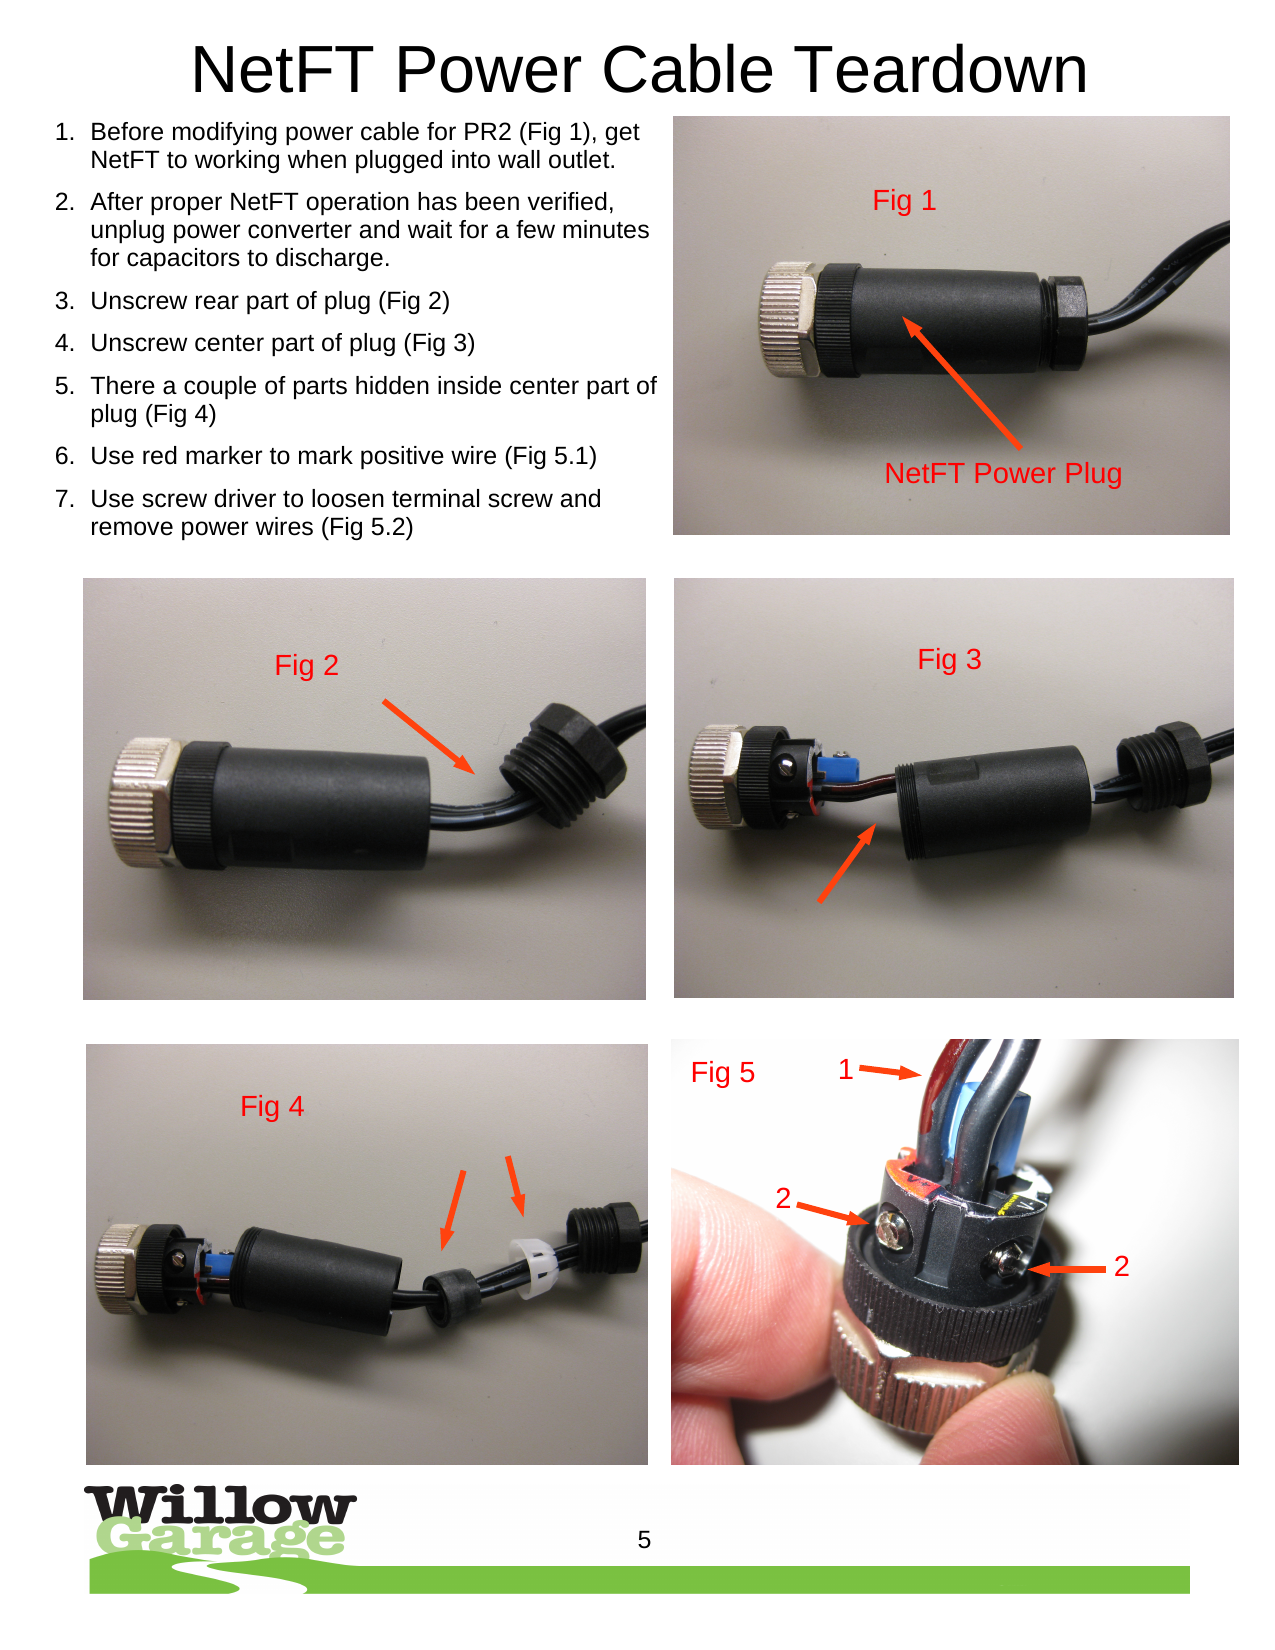

# NetFT Power Cable Teardown
Before modifying power cable for PR2 (Fig 1), get NetFT to working when plugged into wall outlet.
After proper NetFT operation has been verified, unplug power converter and wait for a few minutes for capacitors to discharge.
Unscrew rear part of plug (Fig 2)
Unscrew center part of plug (Fig 3)
There a couple of parts hidden inside center part of plug (Fig 4)
Use red marker to mark positive wire (Fig 5.1)
Use screw driver to loosen terminal screw and remove power wires (Fig 5.2)
Fig 1
NetFT Power Plug
Fig 3
Fig 2
1
Fig 5
Fig 4
2
2
5